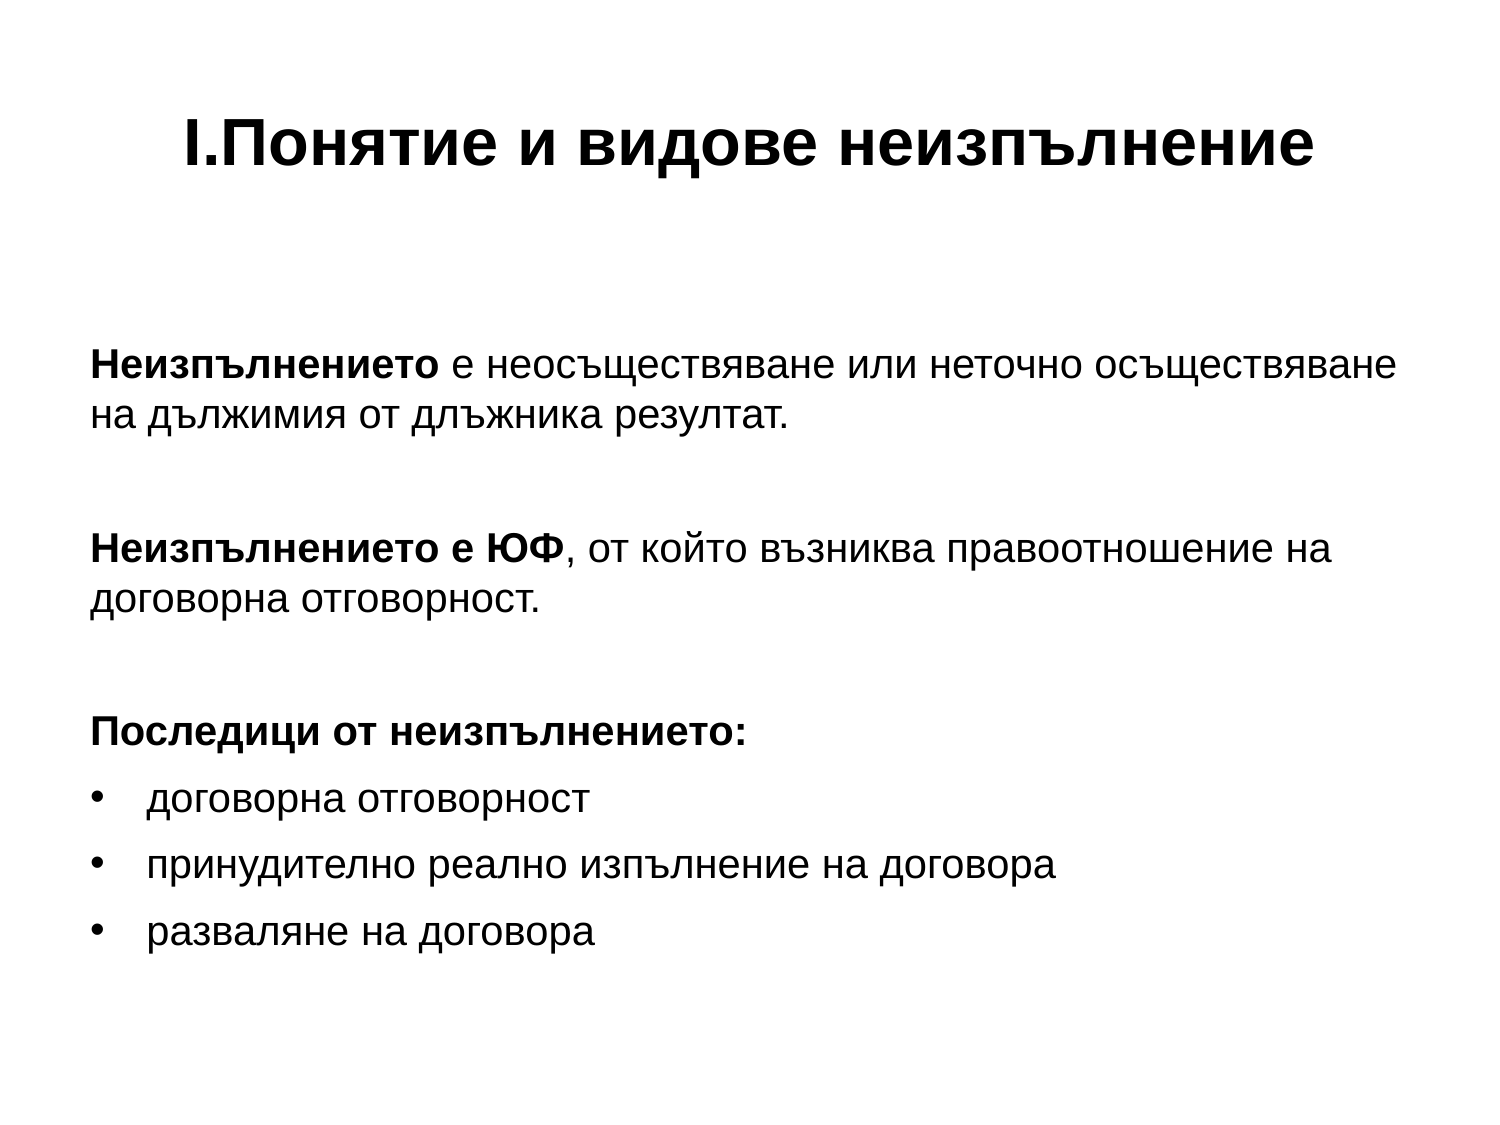

# I.Понятие и видове неизпълнение
Неизпълнението е неосъществяване или неточно осъществяване на дължимия от длъжника резултат.
Неизпълнението е ЮФ, от който възниква правоотношение на договорна отговорност.
Последици от неизпълнението:
договорна отговорност
принудително реално изпълнение на договора
разваляне на договора